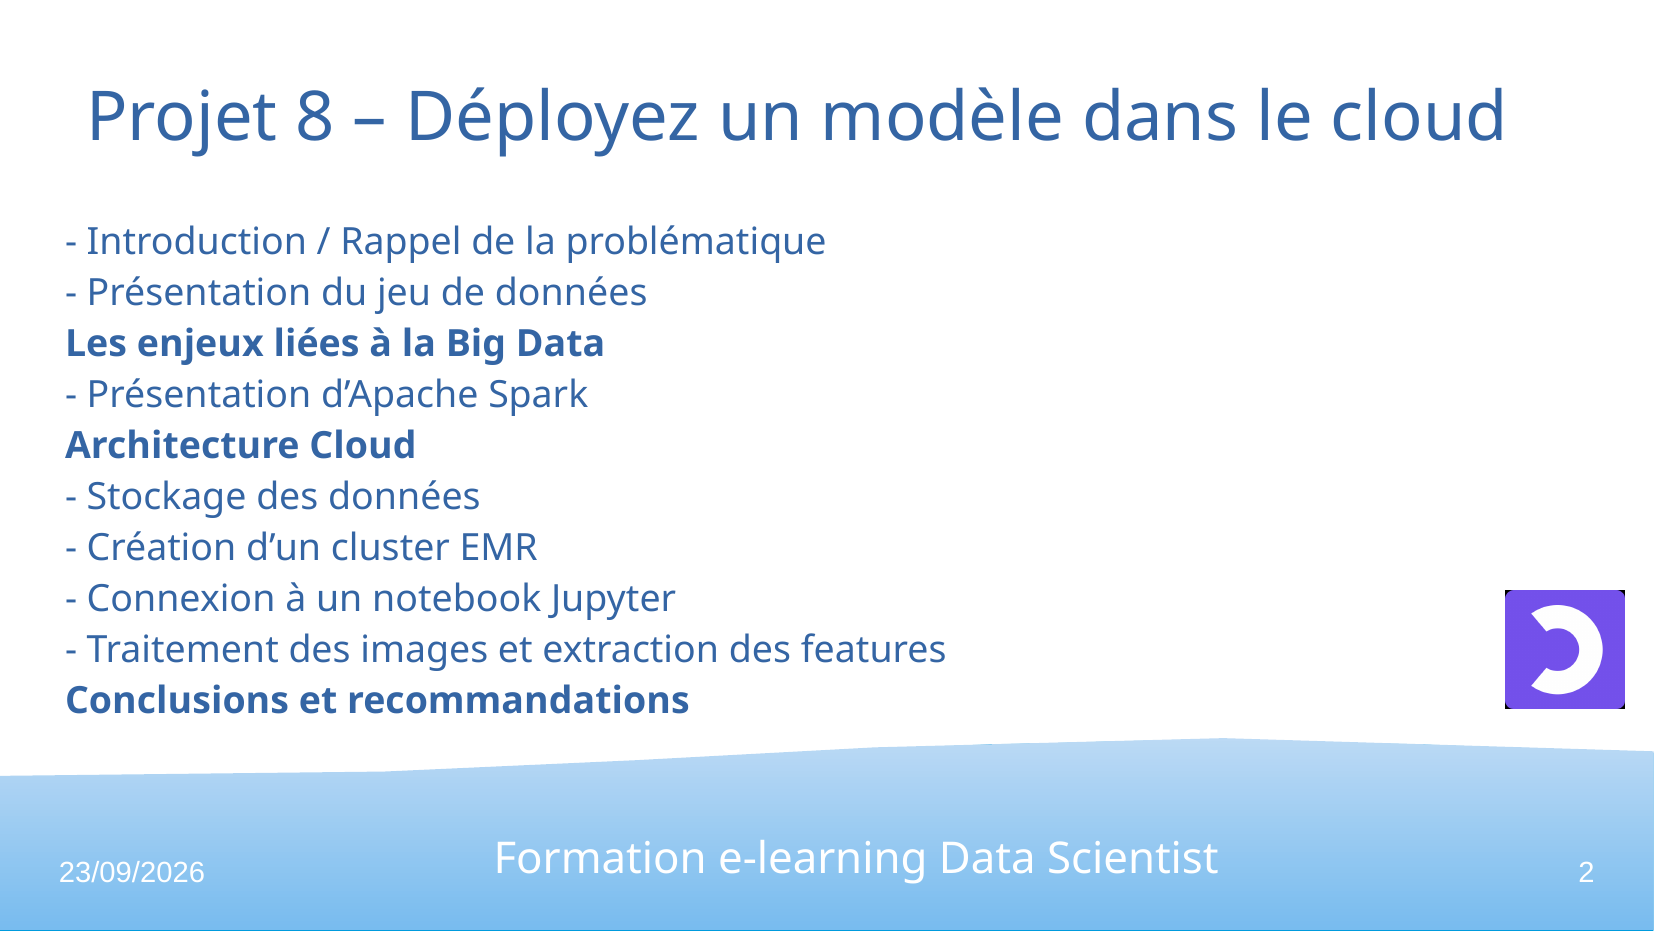

Projet 8 – Déployez un modèle dans le cloud
- Introduction / Rappel de la problématique
- Présentation du jeu de données
Les enjeux liées à la Big Data
- Présentation d’Apache Spark
Architecture Cloud
- Stockage des données
- Création d’un cluster EMR
- Connexion à un notebook Jupyter
- Traitement des images et extraction des features
Conclusions et recommandations
# Formation e-learning Data Scientist